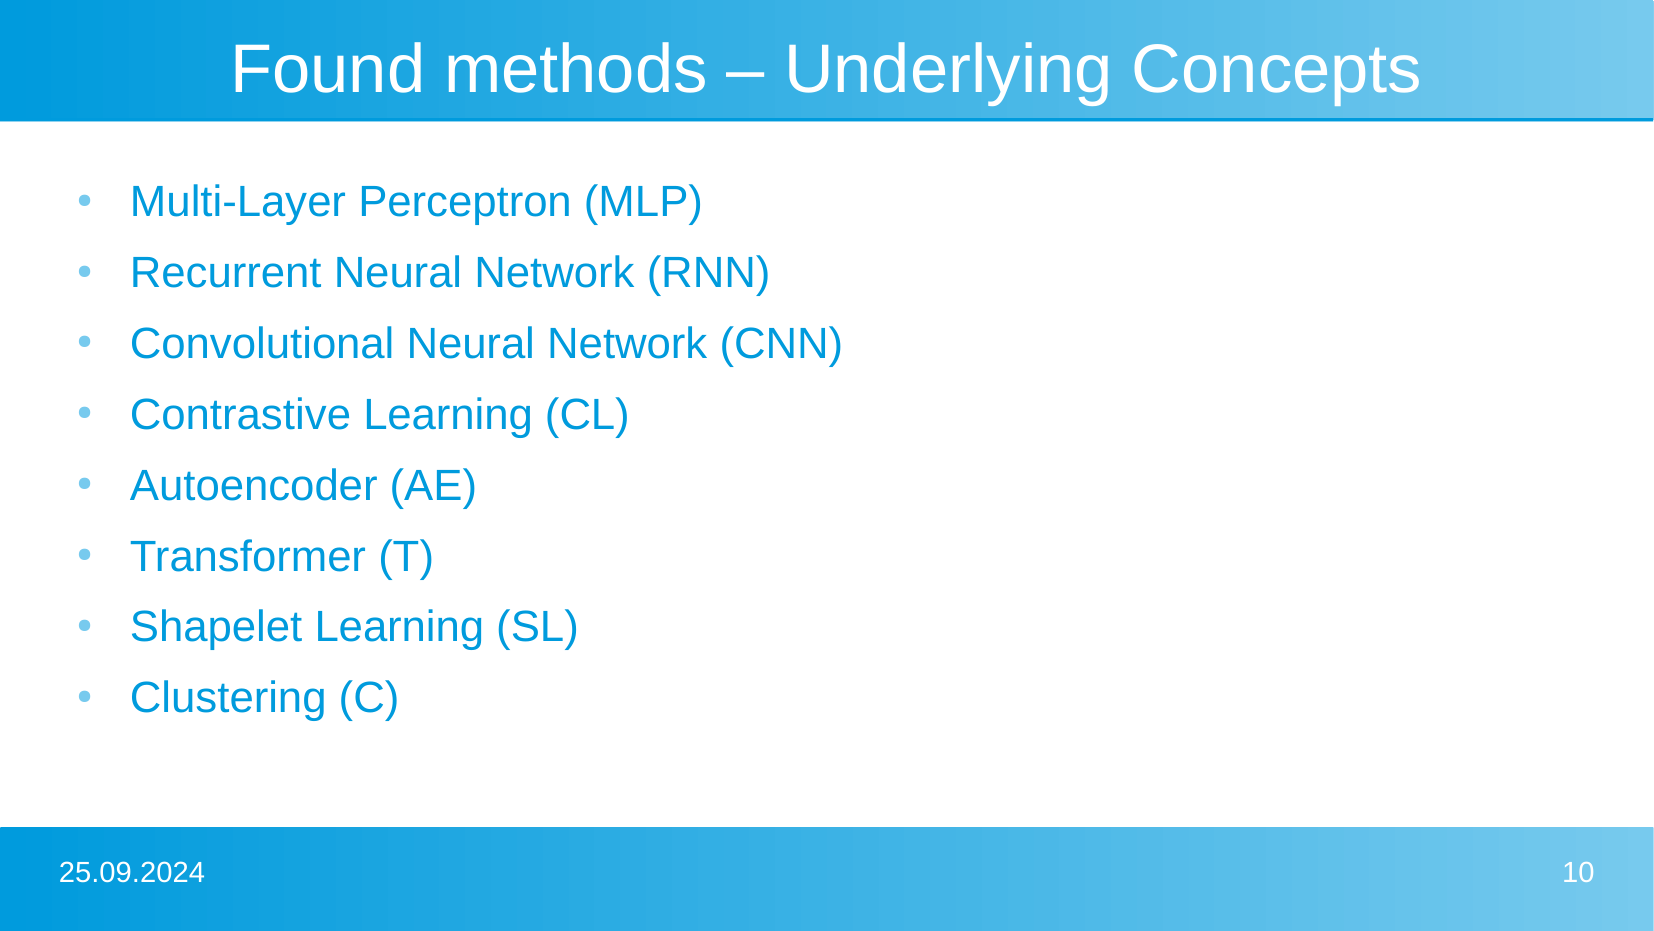

# Found methods – Underlying Concepts
Multi-Layer Perceptron (MLP)
Recurrent Neural Network (RNN)
Convolutional Neural Network (CNN)
Contrastive Learning (CL)
Autoencoder (AE)
Transformer (T)
Shapelet Learning (SL)
Clustering (C)
10